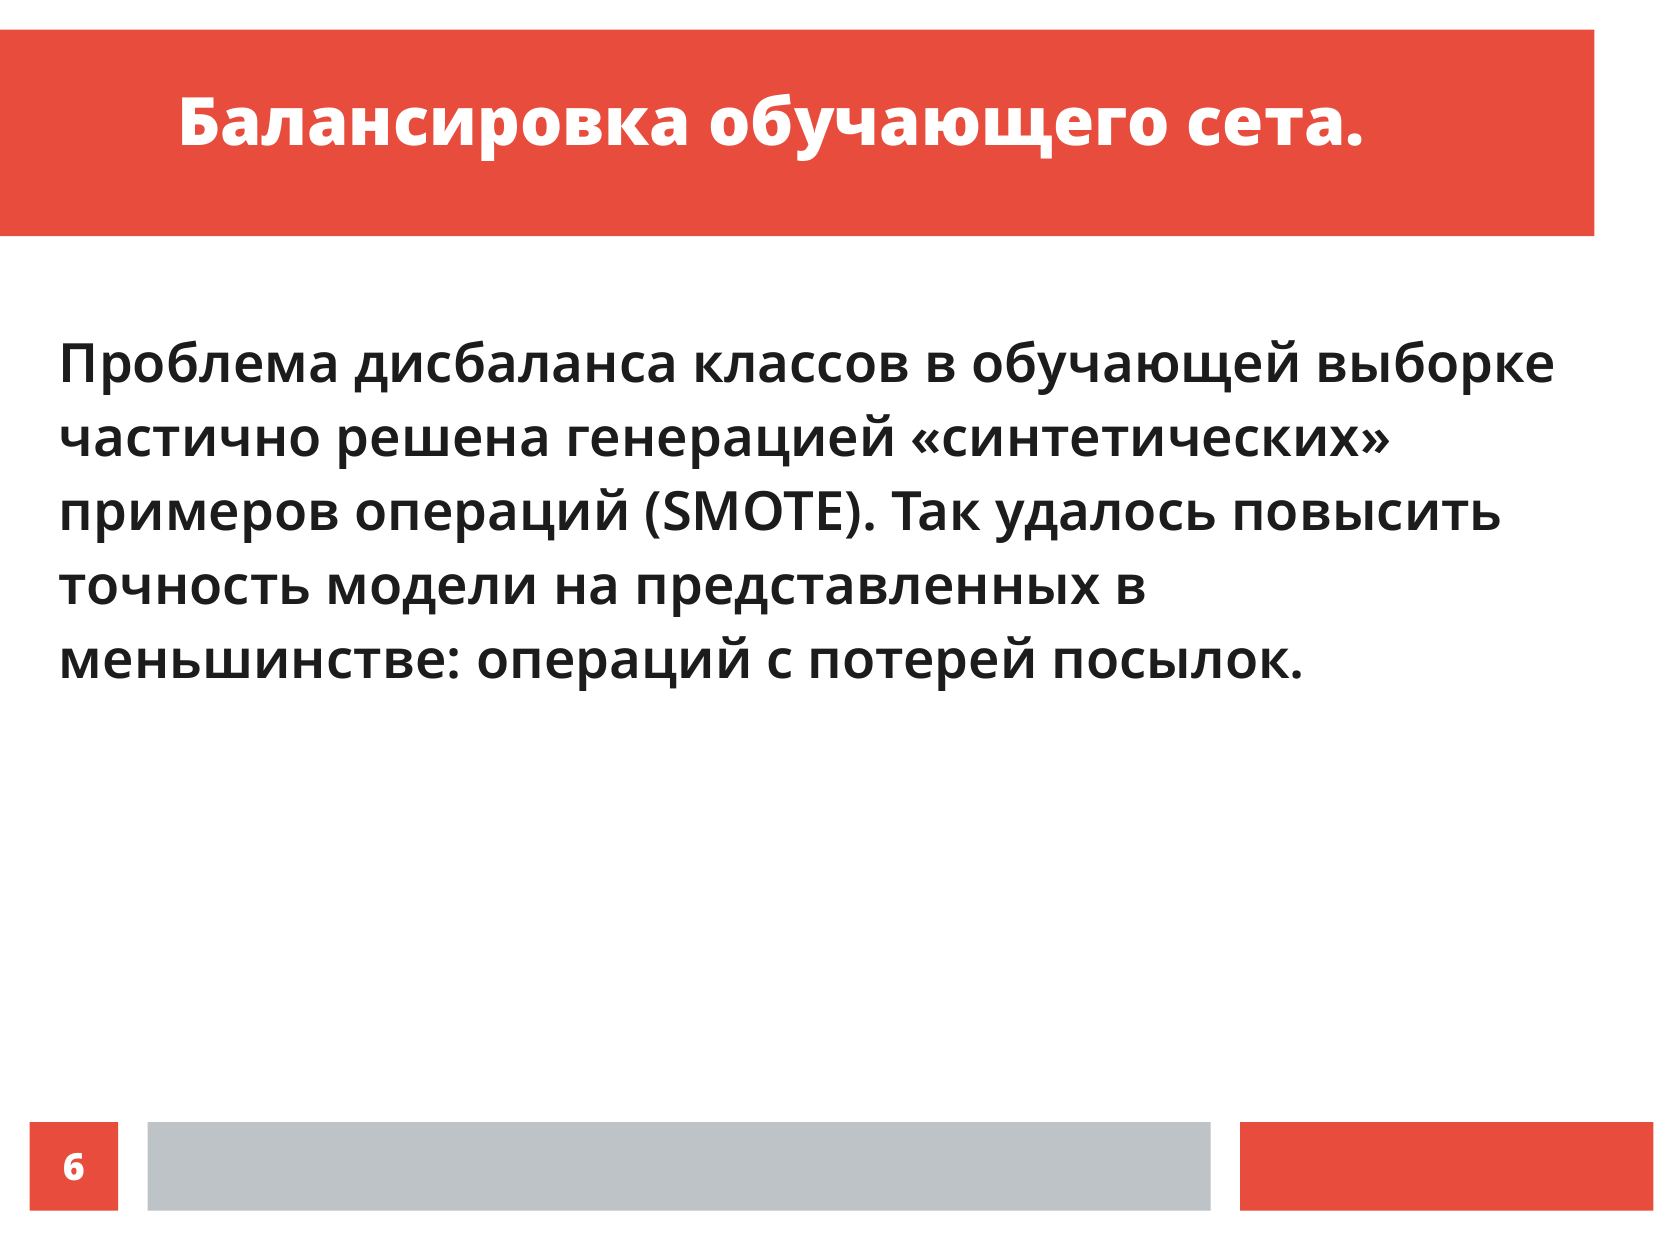

# Балансировка обучающего сета.
Проблема дисбаланса классов в обучающей выборке частично решена генерацией «синтетических» примеров операций (SMOTE). Так удалось повысить точность модели на представленных в меньшинстве: операций с потерей посылок.
6